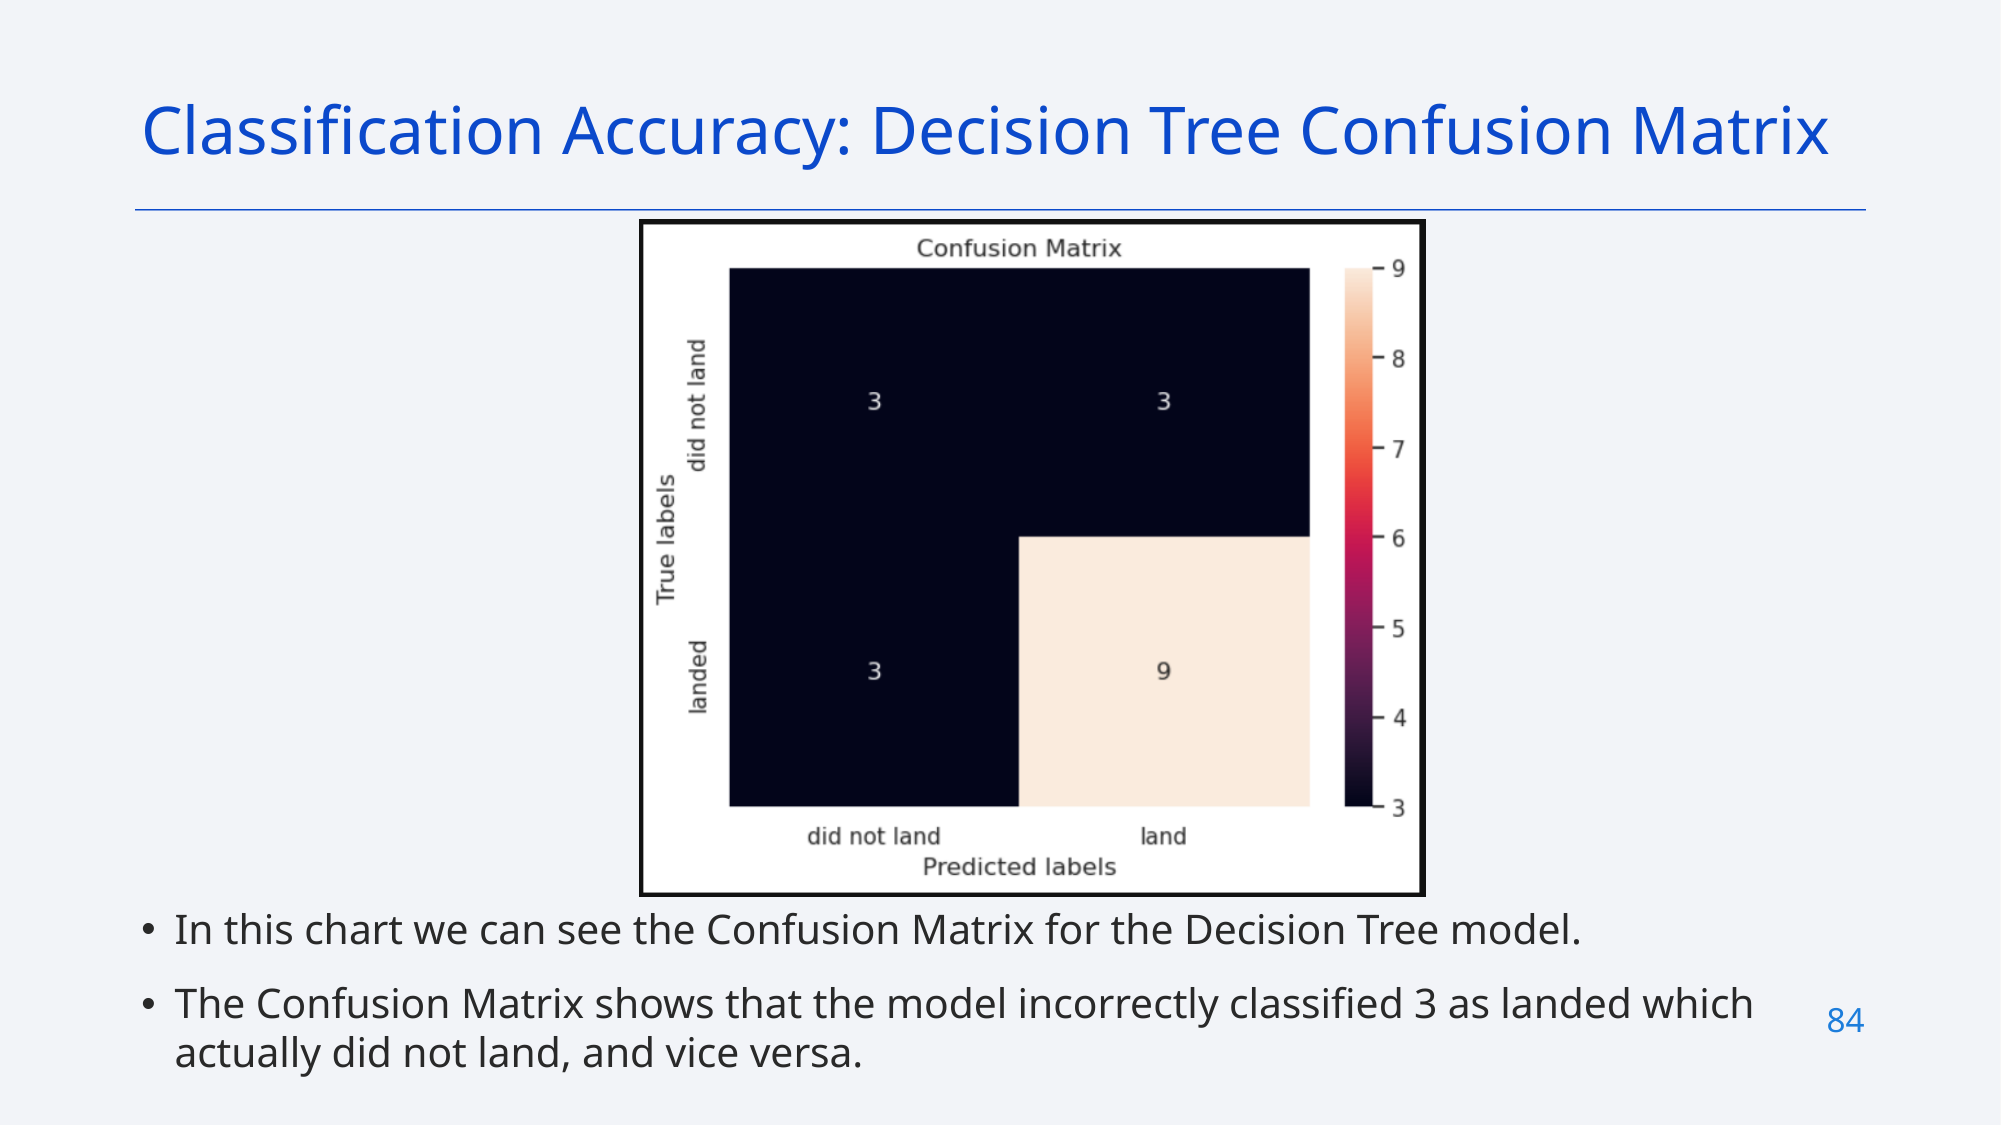

Classification Accuracy: Decision Tree Confusion Matrix
# In this chart we can see the Confusion Matrix for the Decision Tree model.
The Confusion Matrix shows that the model incorrectly classified 3 as landed which actually did not land, and vice versa.
84